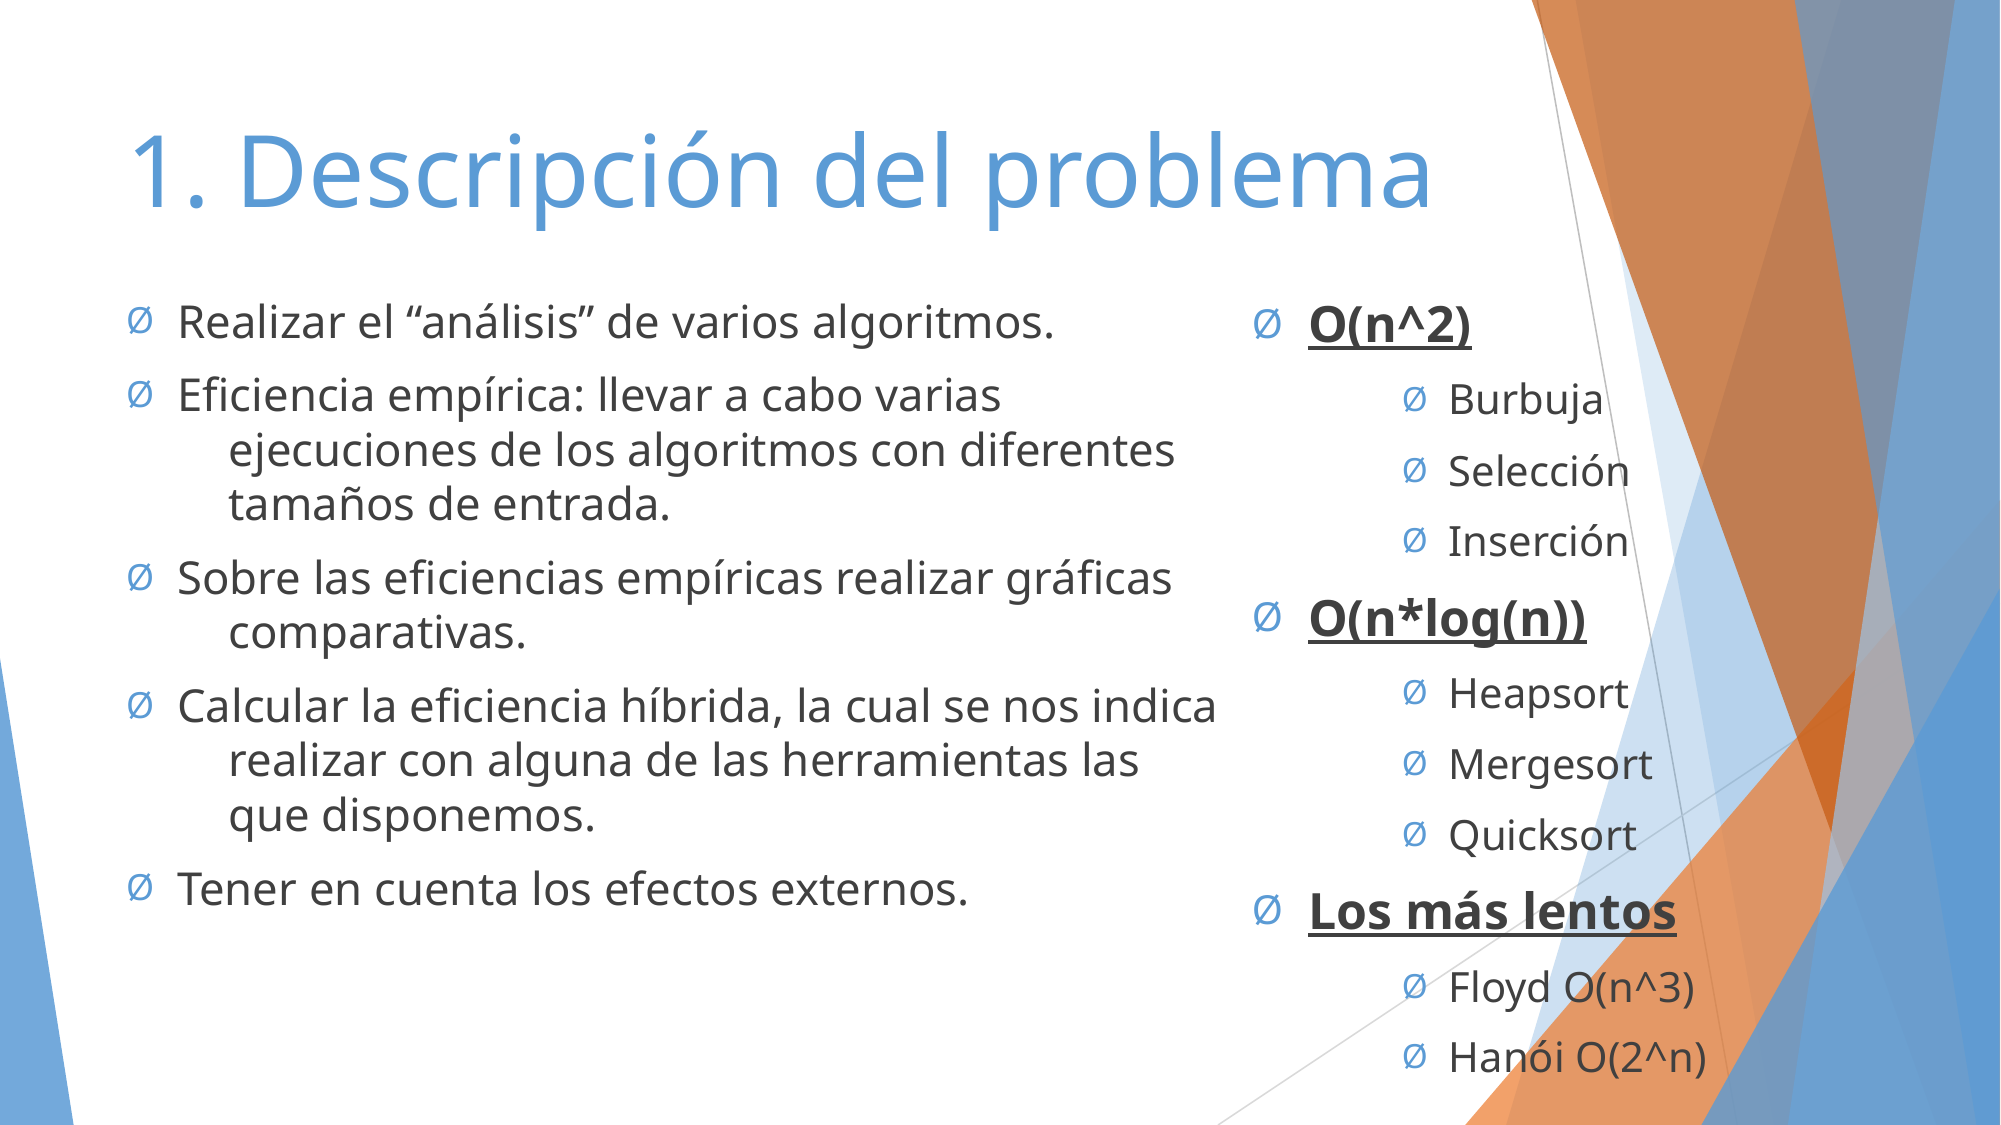

# 1. Descripción del problema
Realizar el “análisis” de varios algoritmos.
Eficiencia empírica: llevar a cabo varias ejecuciones de los algoritmos con diferentes tamaños de entrada.
Sobre las eficiencias empíricas realizar gráficas comparativas.
Calcular la eficiencia híbrida, la cual se nos indica realizar con alguna de las herramientas las que disponemos.
Tener en cuenta los efectos externos.
O(n^2)
Burbuja
Selección
Inserción
O(n*log(n))
Heapsort
Mergesort
Quicksort
Los más lentos
Floyd O(n^3)
Hanói O(2^n)